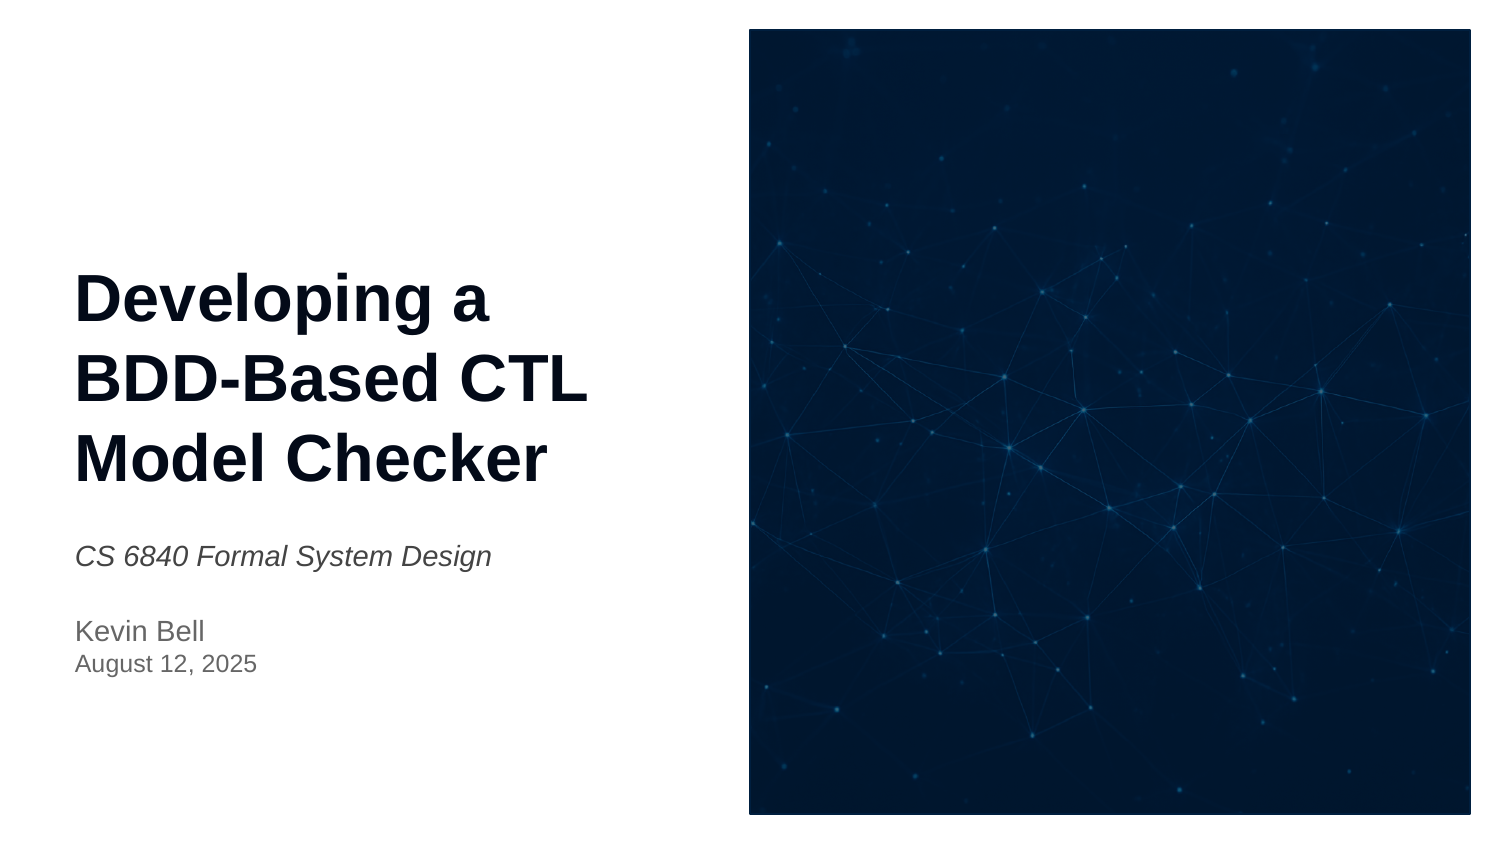

Developing a
BDD‑Based CTL Model Checker
CS 6840 Formal System Design
Kevin Bell
August 12, 2025